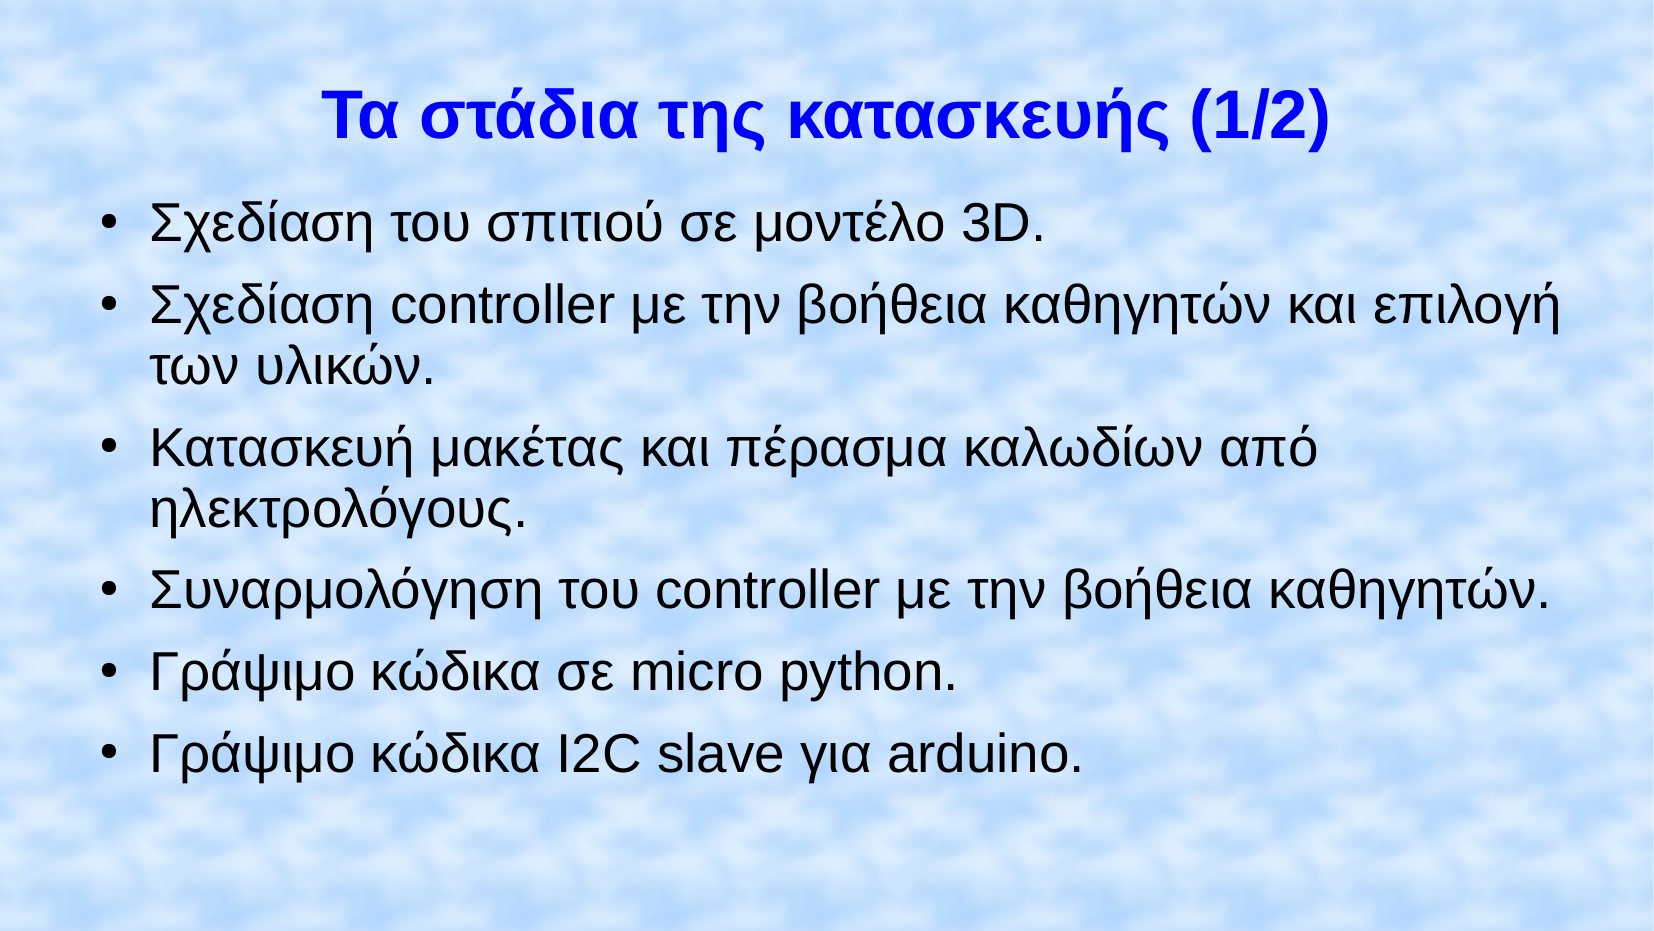

# Τα στάδια της κατασκευής (1/2)
Σχεδίαση του σπιτιού σε μοντέλο 3D.
Σχεδίαση controller με την βοήθεια καθηγητών και επιλογή των υλικών.
Κατασκευή μακέτας και πέρασμα καλωδίων από ηλεκτρολόγους.
Συναρμολόγηση του controller με την βοήθεια καθηγητών.
Γράψιμο κώδικα σε micro python.
Γράψιμο κώδικα I2C slave για arduino.